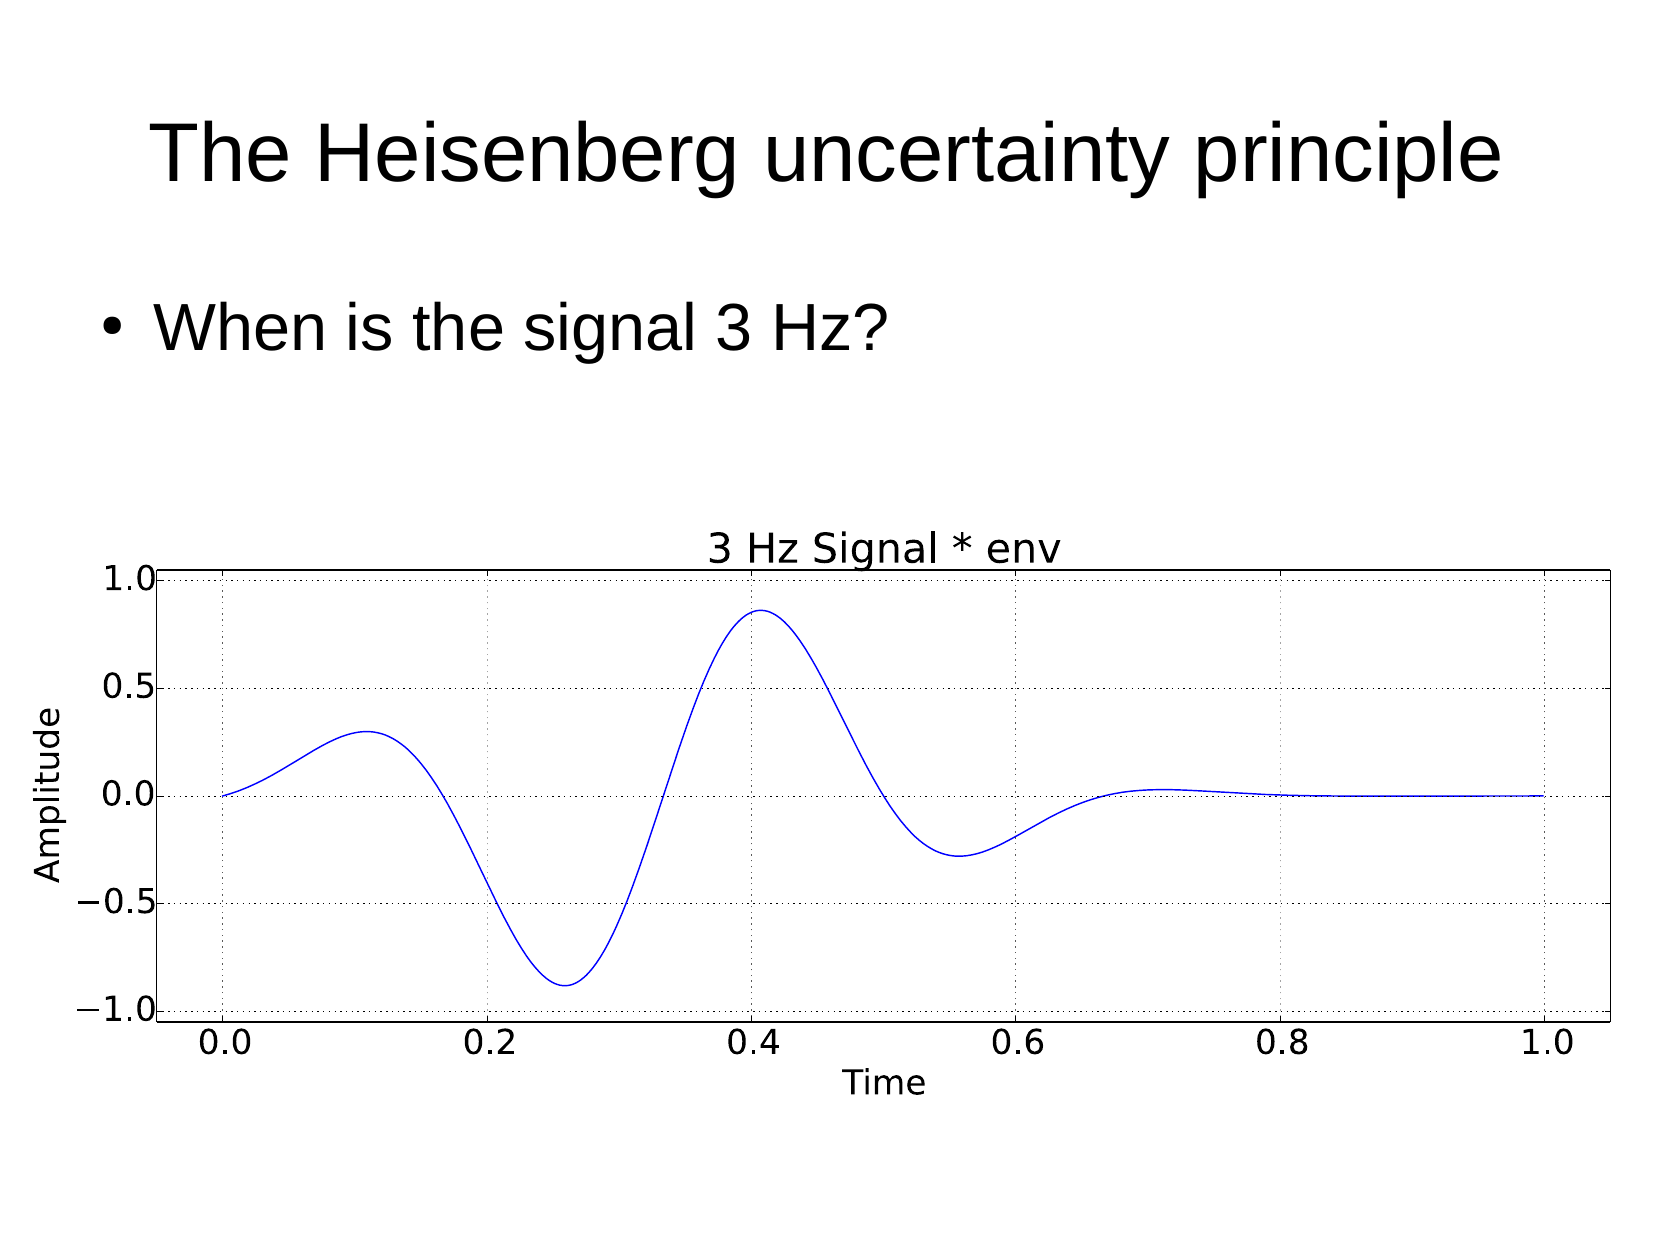

# The Heisenberg uncertainty principle
When is the signal 3 Hz?